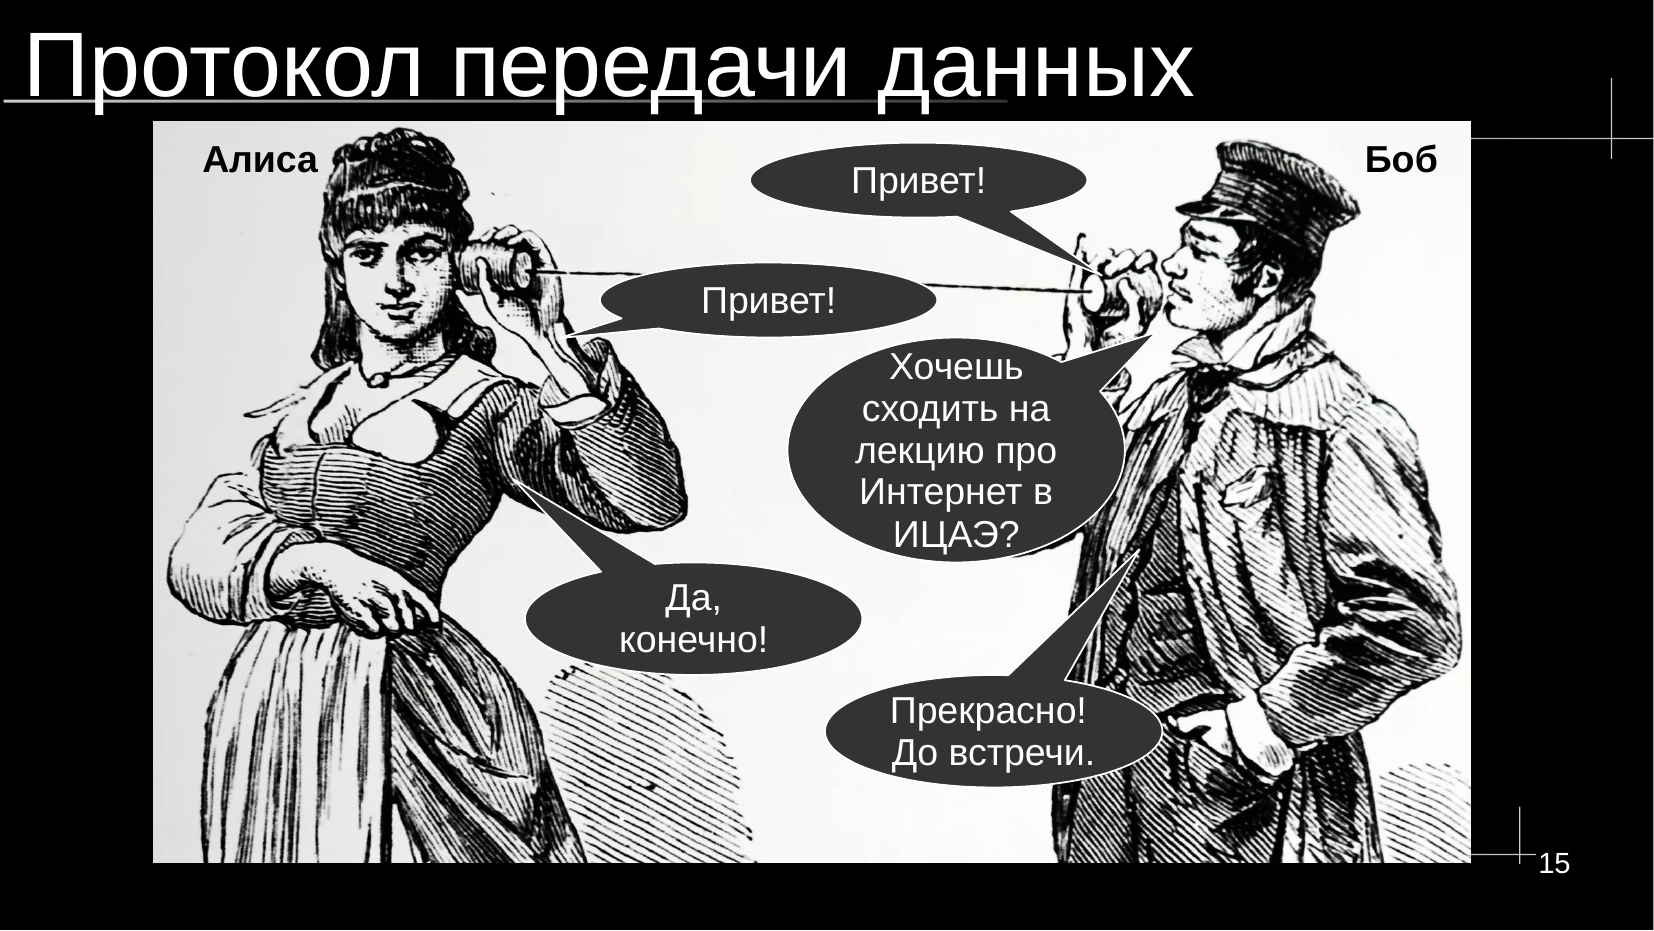

# Протокол передачи данных
Алиса
Боб
Привет!
Привет!
Хочешь сходить на лекцию про Интернет в ИЦАЭ?
Да, конечно!
Прекрасно! До встречи.
15